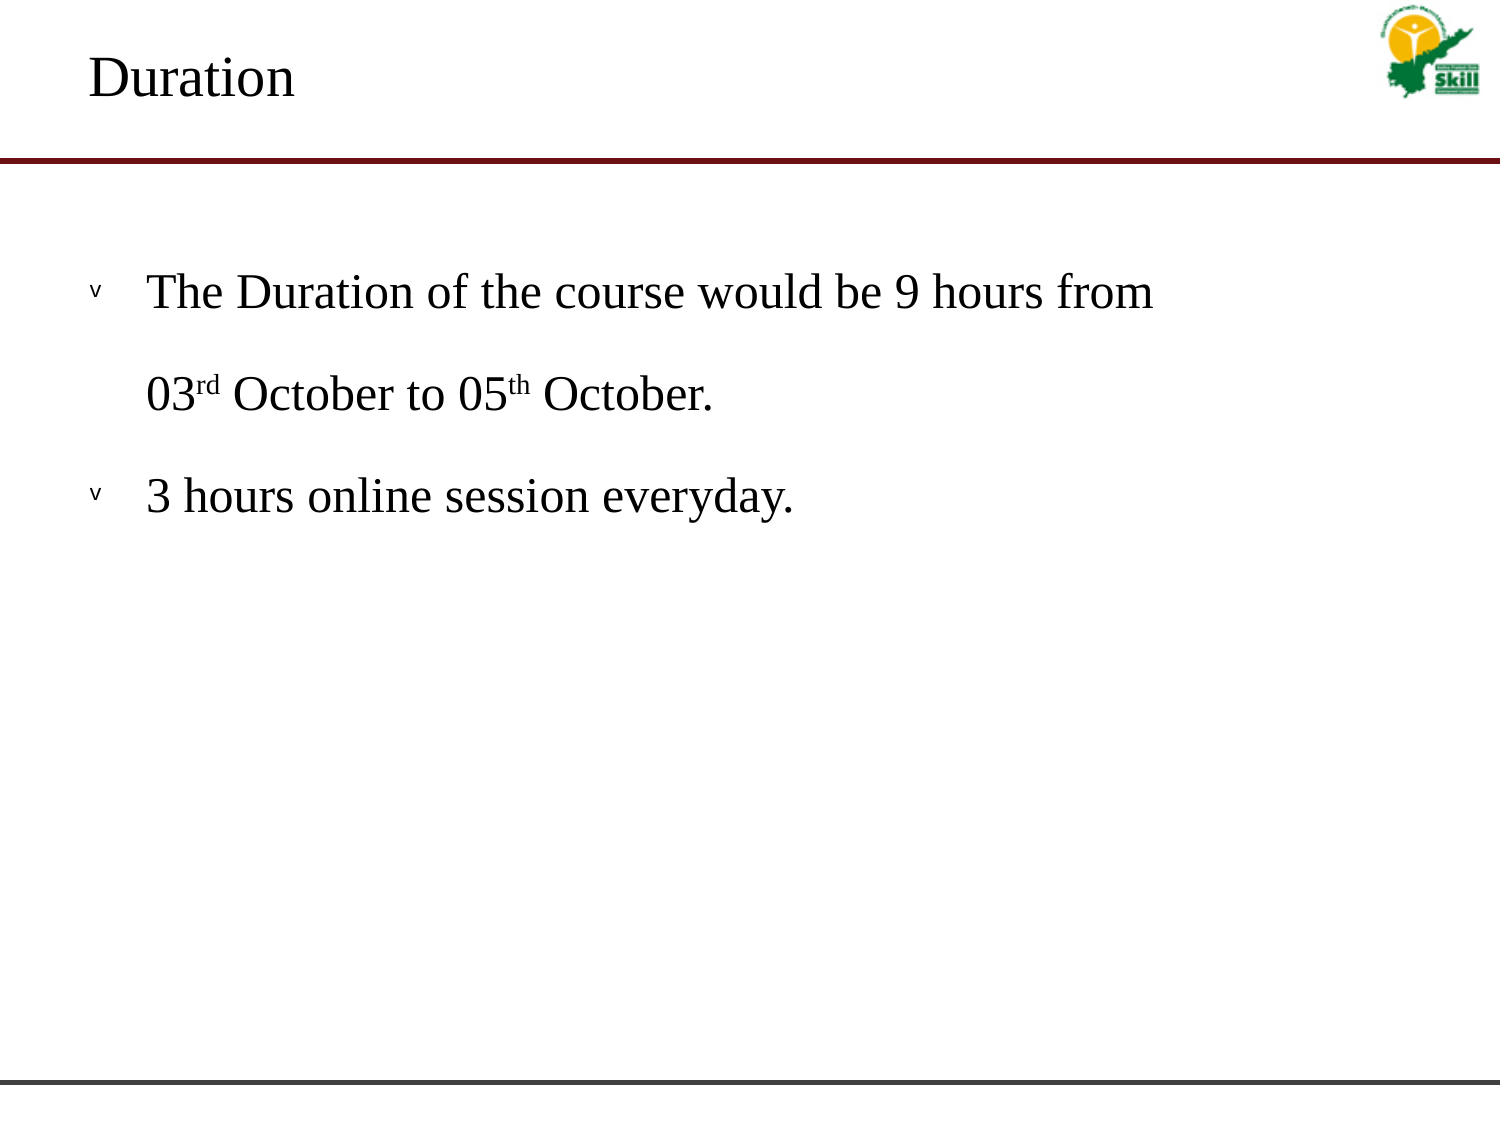

# Duration
The Duration of the course would be 9 hours from
03rd October to 05th October.
3 hours online session everyday.